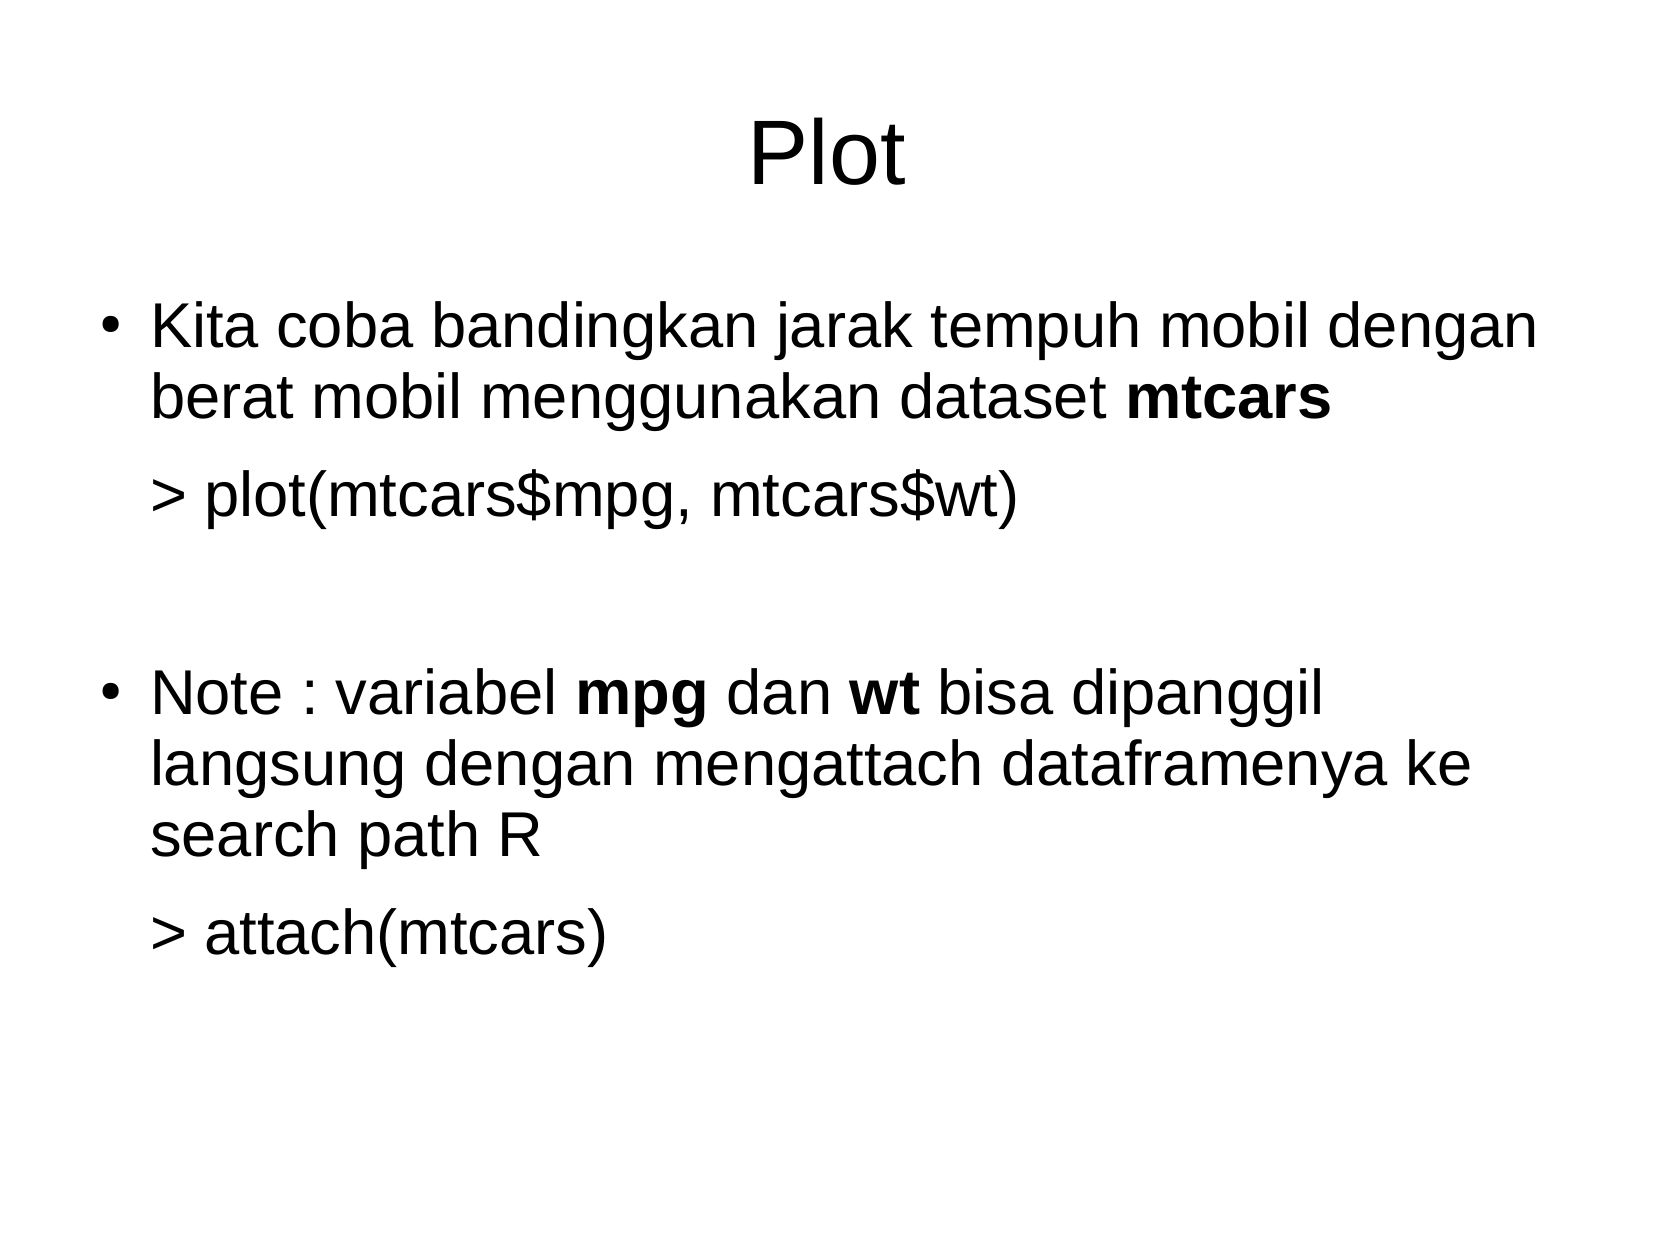

# Plot
Kita coba bandingkan jarak tempuh mobil dengan berat mobil menggunakan dataset mtcars
> plot(mtcars$mpg, mtcars$wt)
Note : variabel mpg dan wt bisa dipanggil langsung dengan mengattach dataframenya ke search path R
> attach(mtcars)